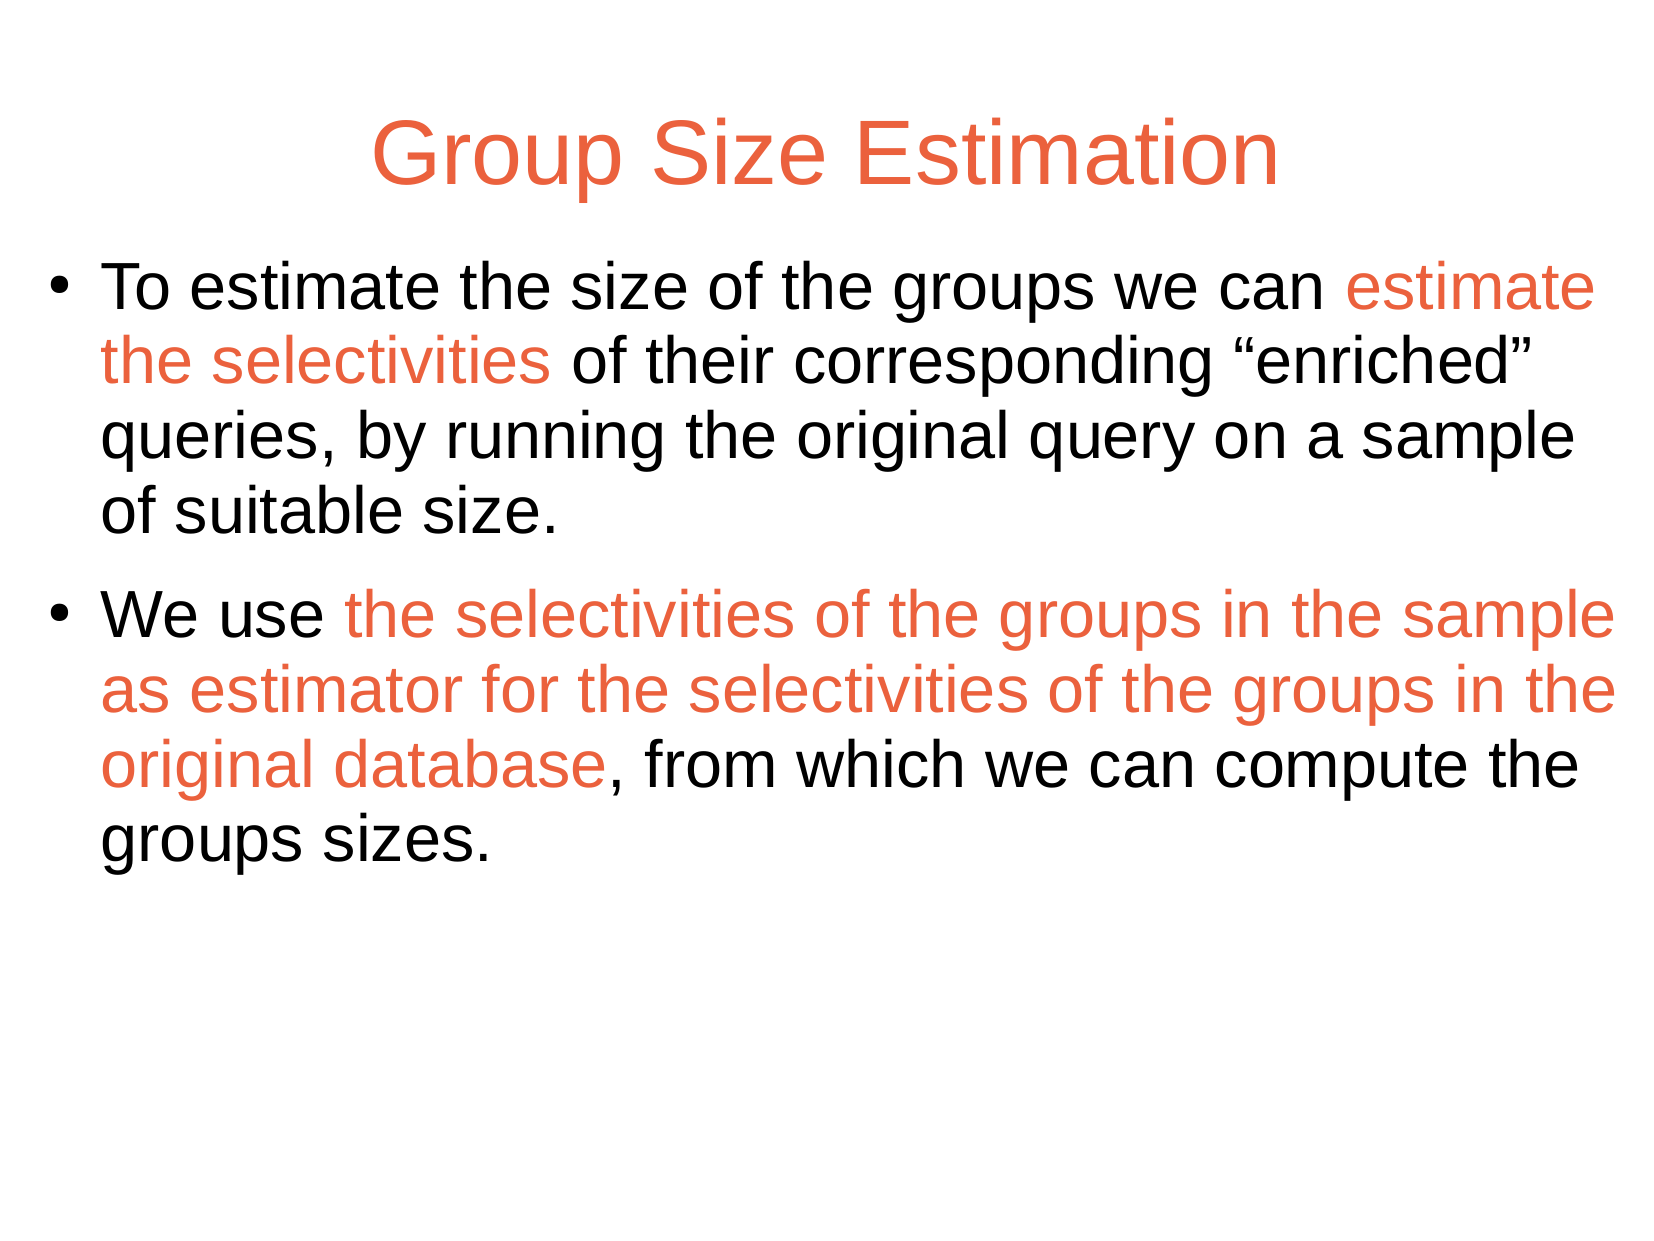

# Group Size Estimation
To estimate the size of the groups we can estimate the selectivities of their corresponding “enriched” queries, by running the original query on a sample of suitable size.
We use the selectivities of the groups in the sample as estimator for the selectivities of the groups in the original database, from which we can compute the groups sizes.